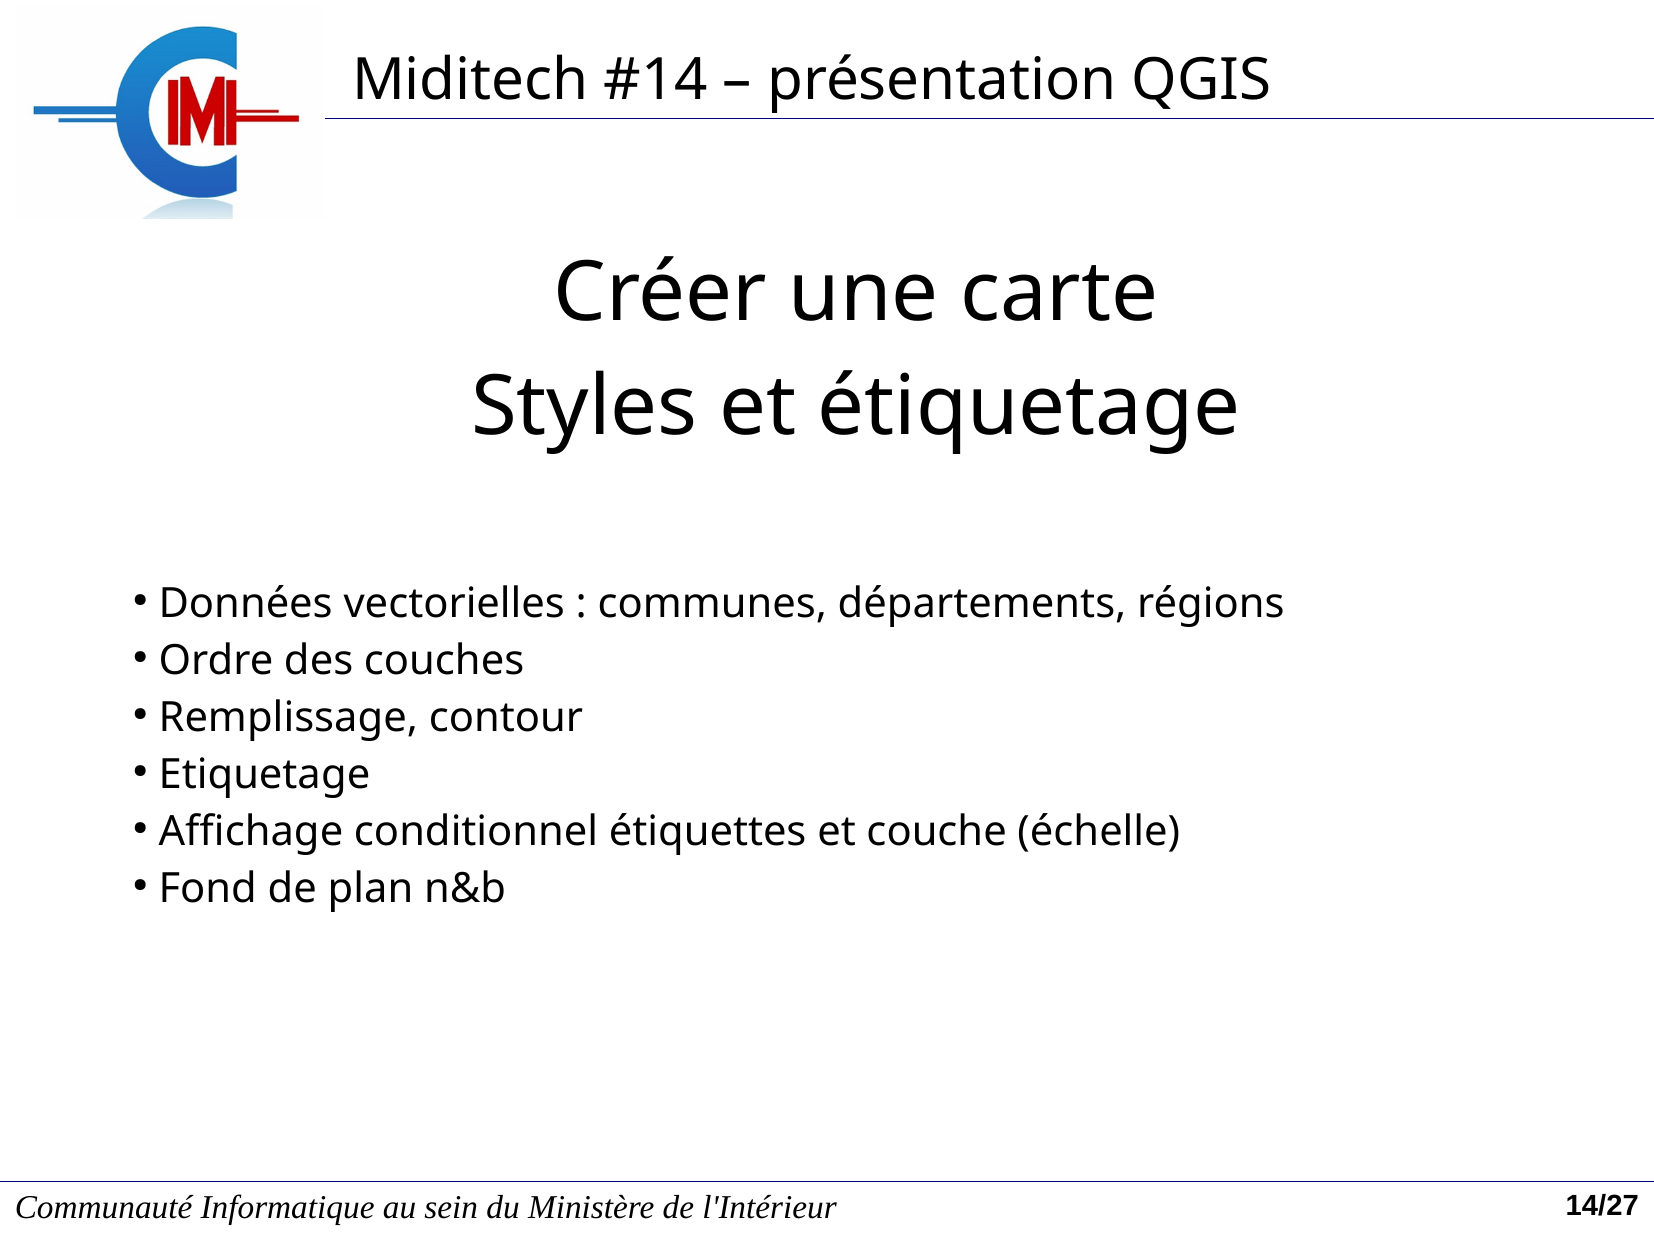

Miditech #14 – présentation QGIS
Créer une carte
Styles et étiquetage
 Données vectorielles : communes, départements, régions
 Ordre des couches
 Remplissage, contour
 Etiquetage
 Affichage conditionnel étiquettes et couche (échelle)
 Fond de plan n&b